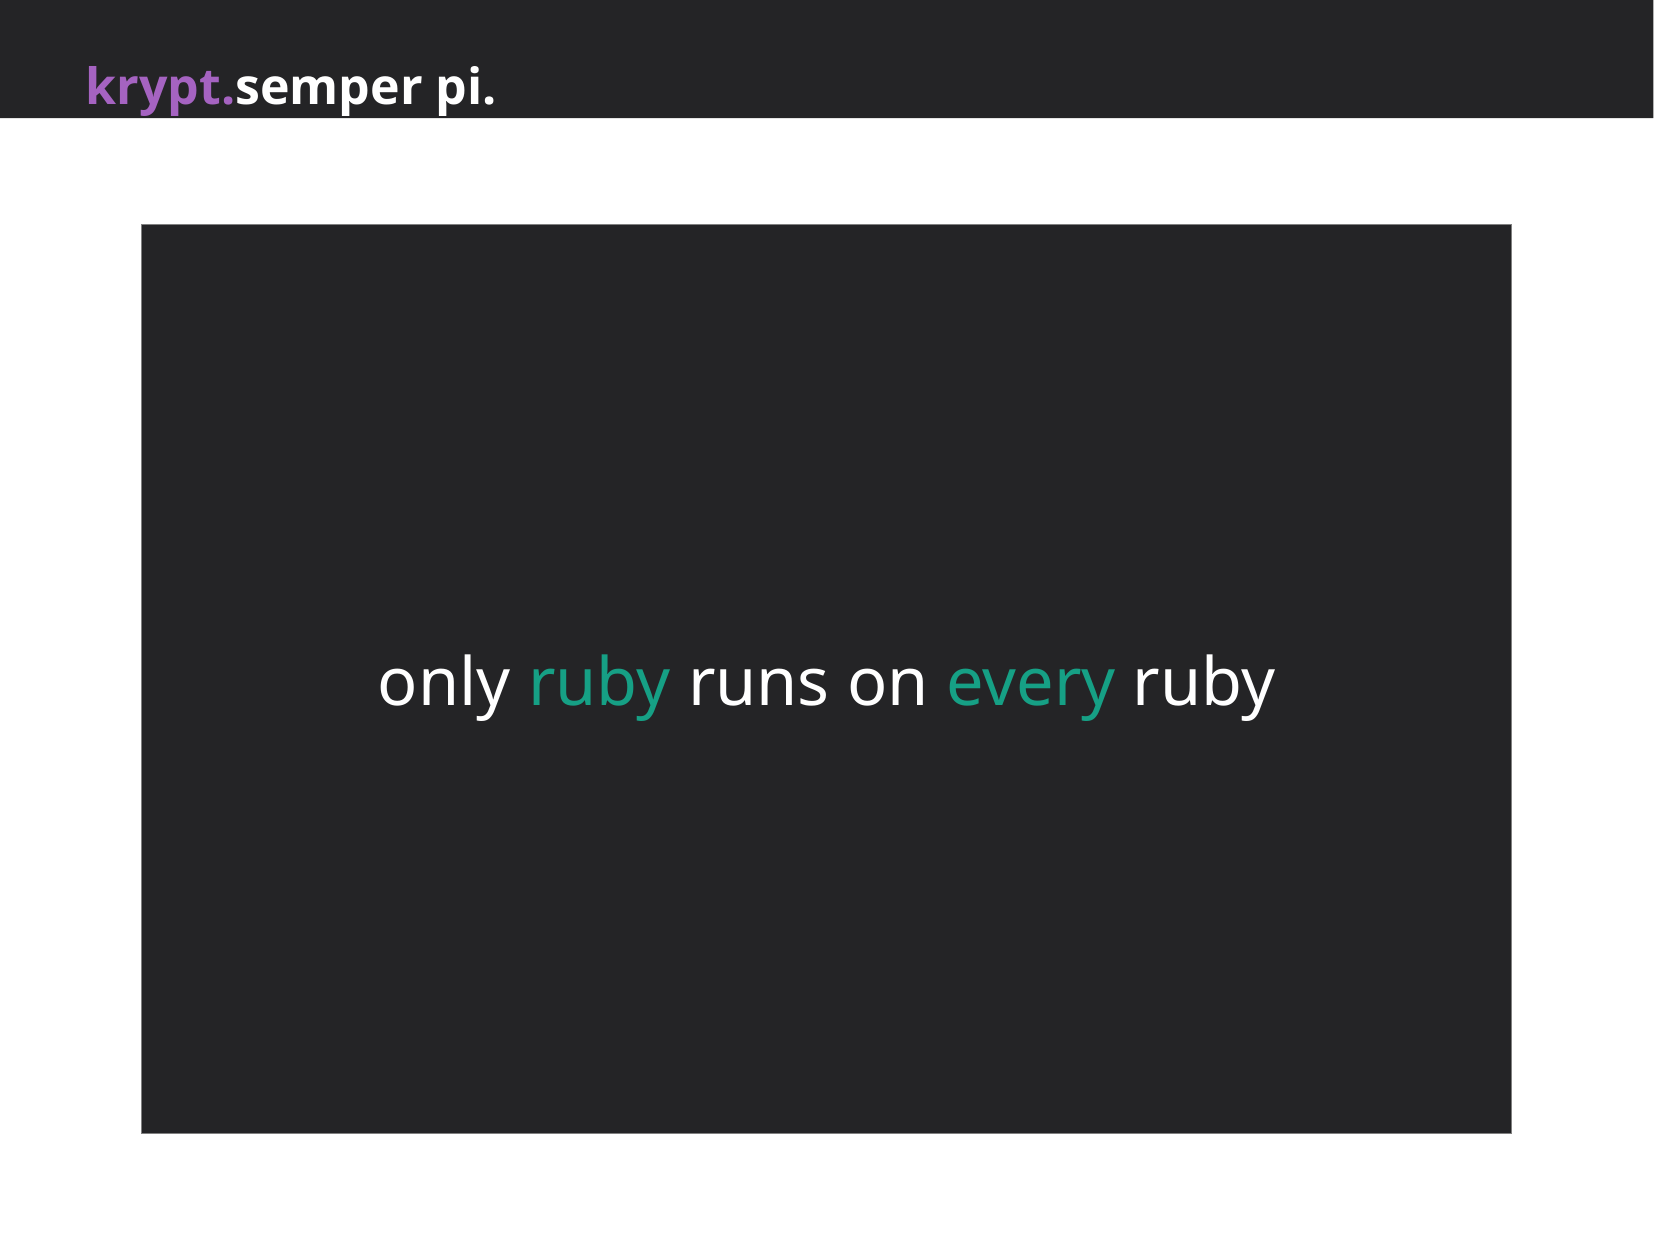

krypt.semper pi.
only ruby runs on every ruby
krypt first of all is a framework